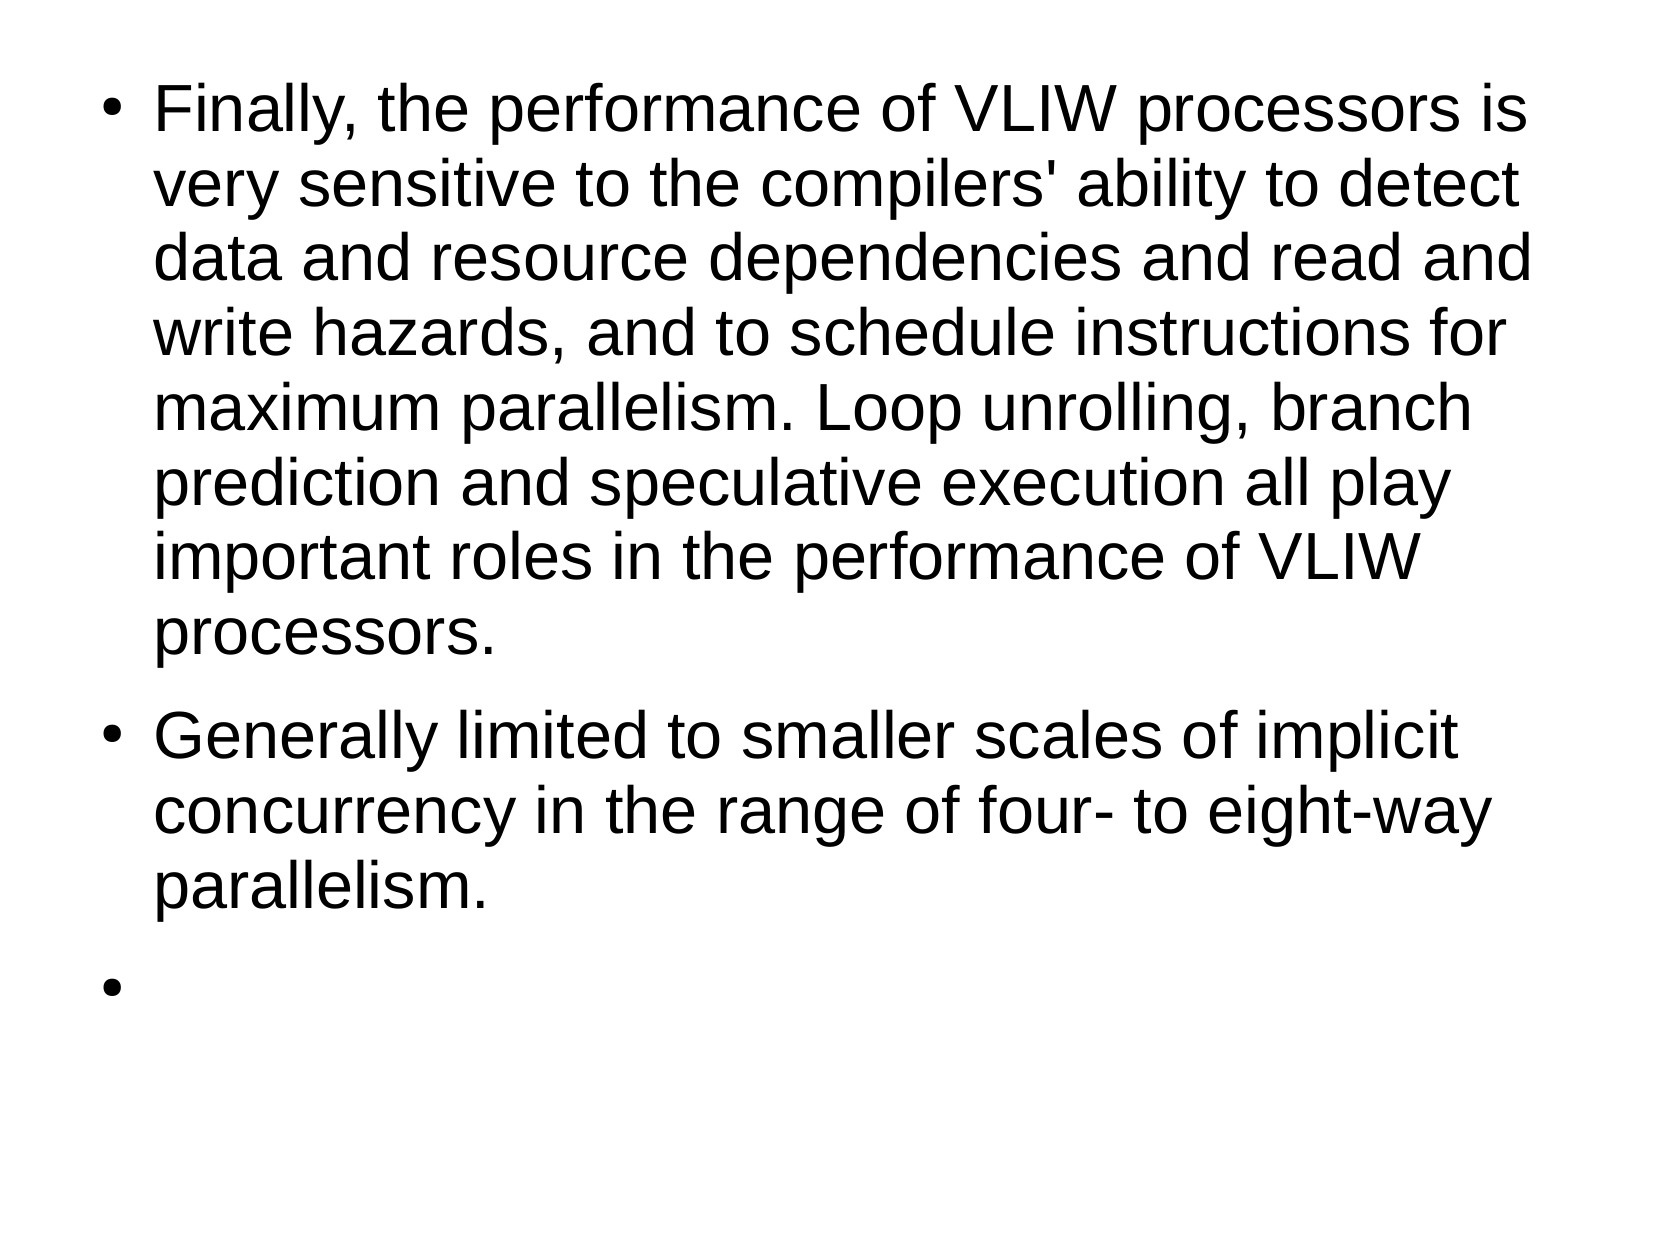

# Finally, the performance of VLIW processors is very sensitive to the compilers' ability to detect data and resource dependencies and read and write hazards, and to schedule instructions for maximum parallelism. Loop unrolling, branch prediction and speculative execution all play important roles in the performance of VLIW processors.
Generally limited to smaller scales of implicit concurrency in the range of four- to eight-way parallelism.